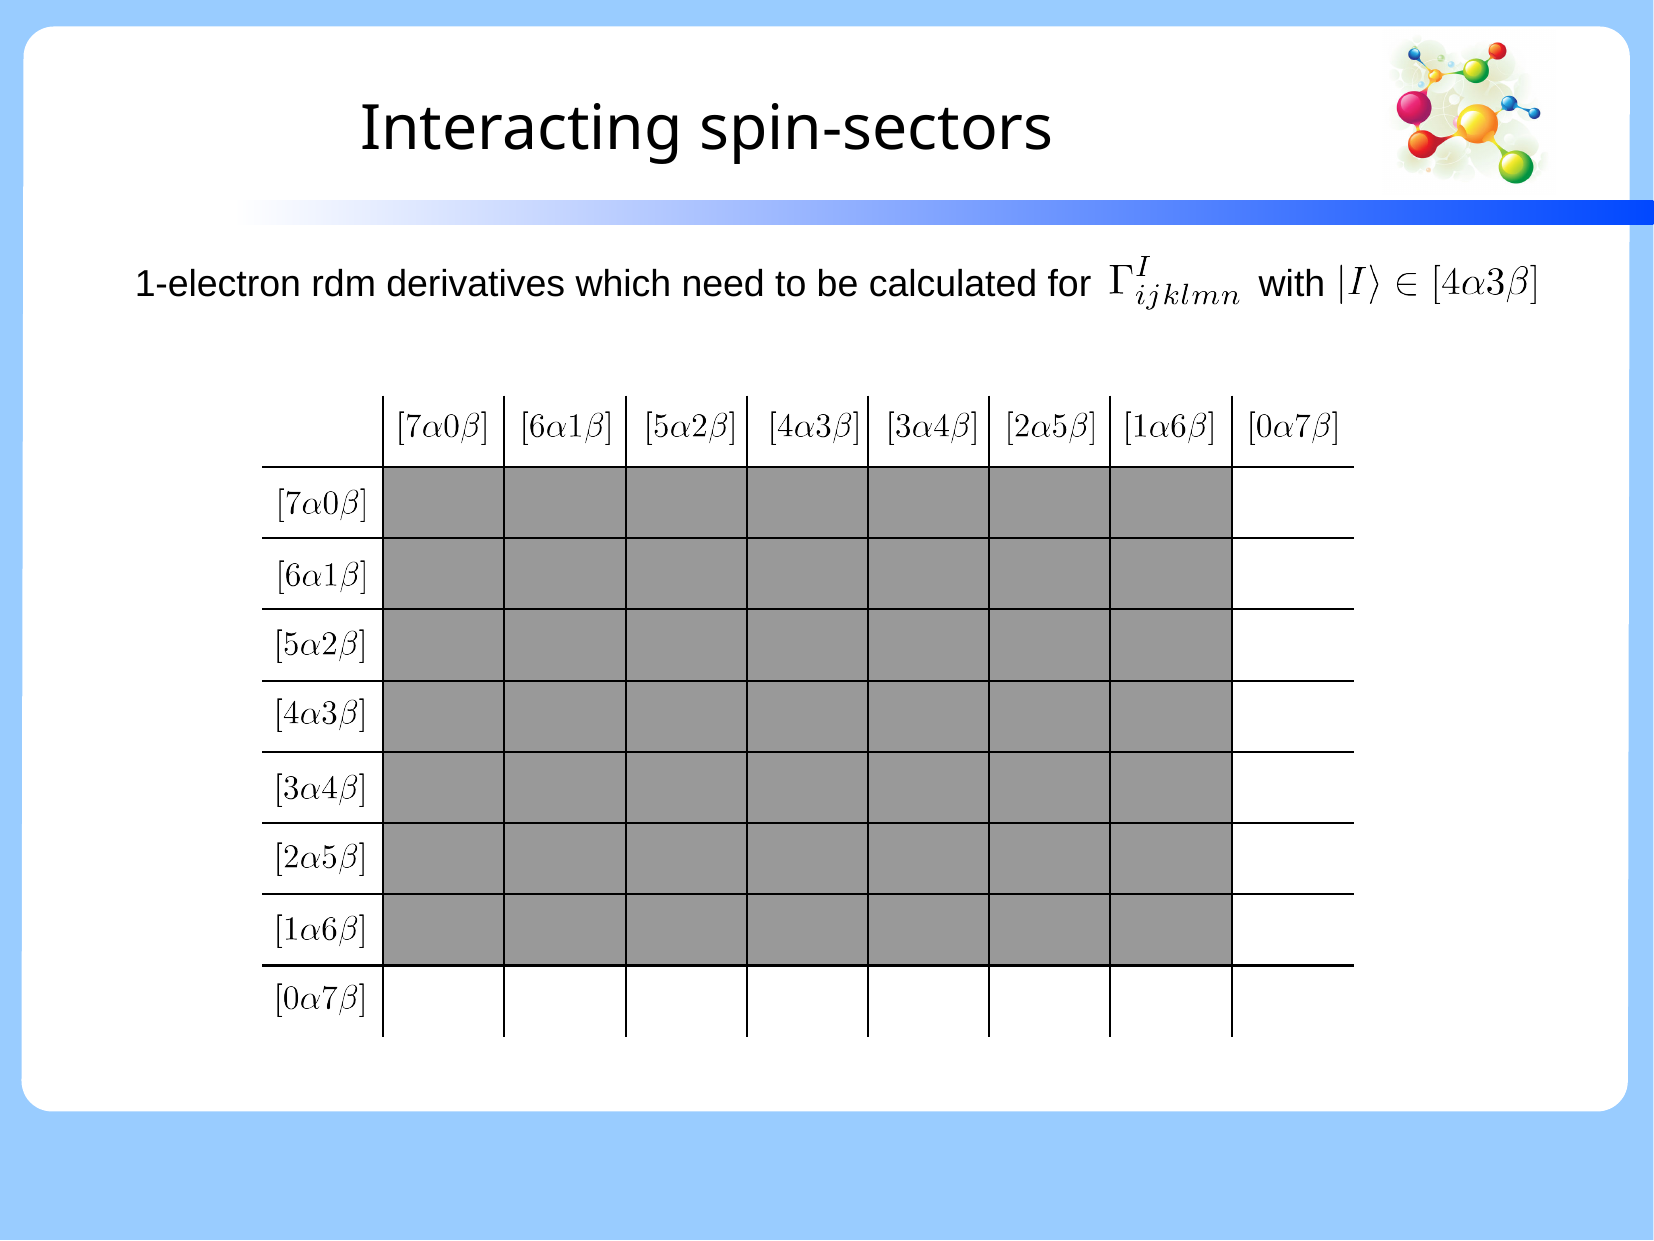

# Interacting spin-sectors
1-electron rdm derivatives which need to be calculated for with
| | | | | | | | | |
| --- | --- | --- | --- | --- | --- | --- | --- | --- |
| | | | | | | | | |
| | | | | | | | | |
| | | | | | | | | |
| | | | | | | | | |
| | | | | | | | | |
| | | | | | | | | |
| | | | | | | | | |
| | | | | | | | | |